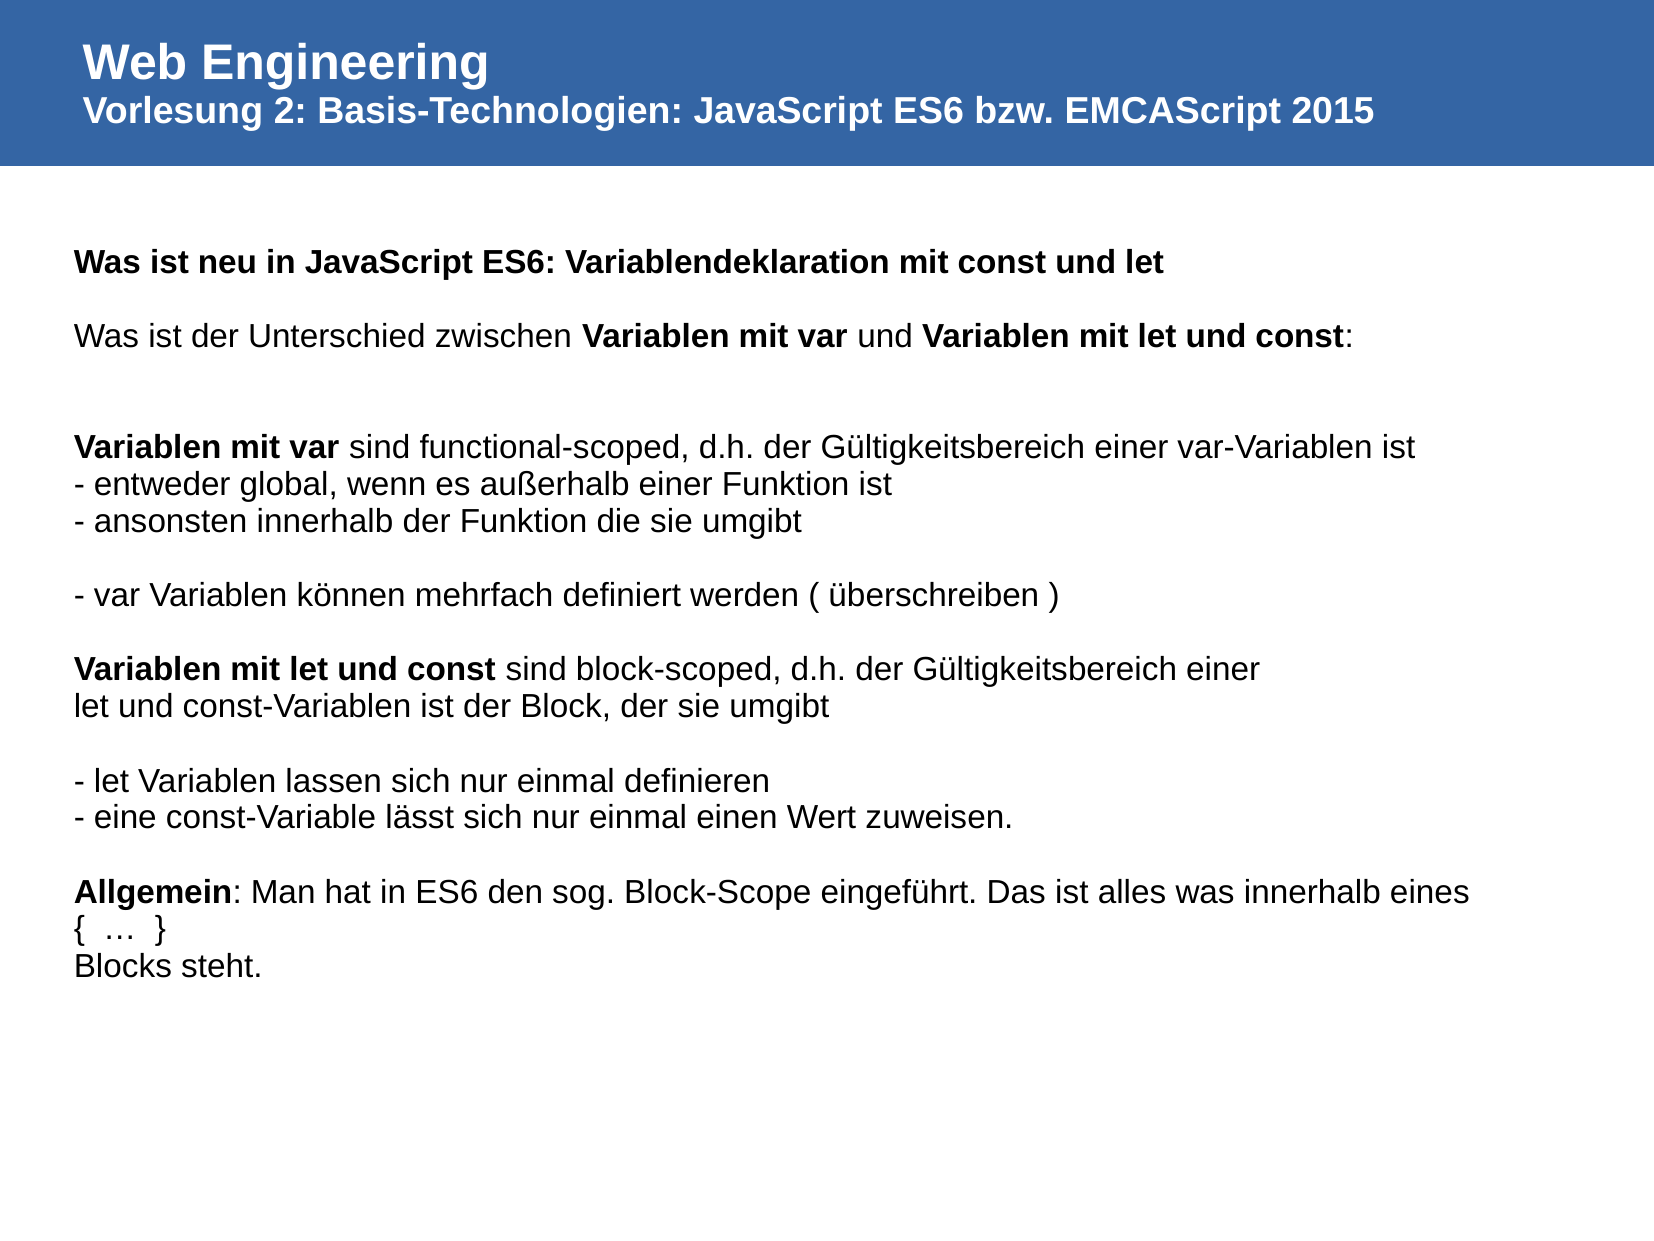

# Web Engineering Vorlesung 2: Basis-Technologien: JavaScript ES6 bzw. EMCAScript 2015
Was ist neu in JavaScript ES6: Variablendeklaration mit const und let
Was ist der Unterschied zwischen Variablen mit var und Variablen mit let und const:
Variablen mit var sind functional-scoped, d.h. der Gültigkeitsbereich einer var-Variablen ist
- entweder global, wenn es außerhalb einer Funktion ist
- ansonsten innerhalb der Funktion die sie umgibt
- var Variablen können mehrfach definiert werden ( überschreiben )
Variablen mit let und const sind block-scoped, d.h. der Gültigkeitsbereich einer
let und const-Variablen ist der Block, der sie umgibt
- let Variablen lassen sich nur einmal definieren
- eine const-Variable lässt sich nur einmal einen Wert zuweisen.
Allgemein: Man hat in ES6 den sog. Block-Scope eingeführt. Das ist alles was innerhalb eines
{ … }
Blocks steht.